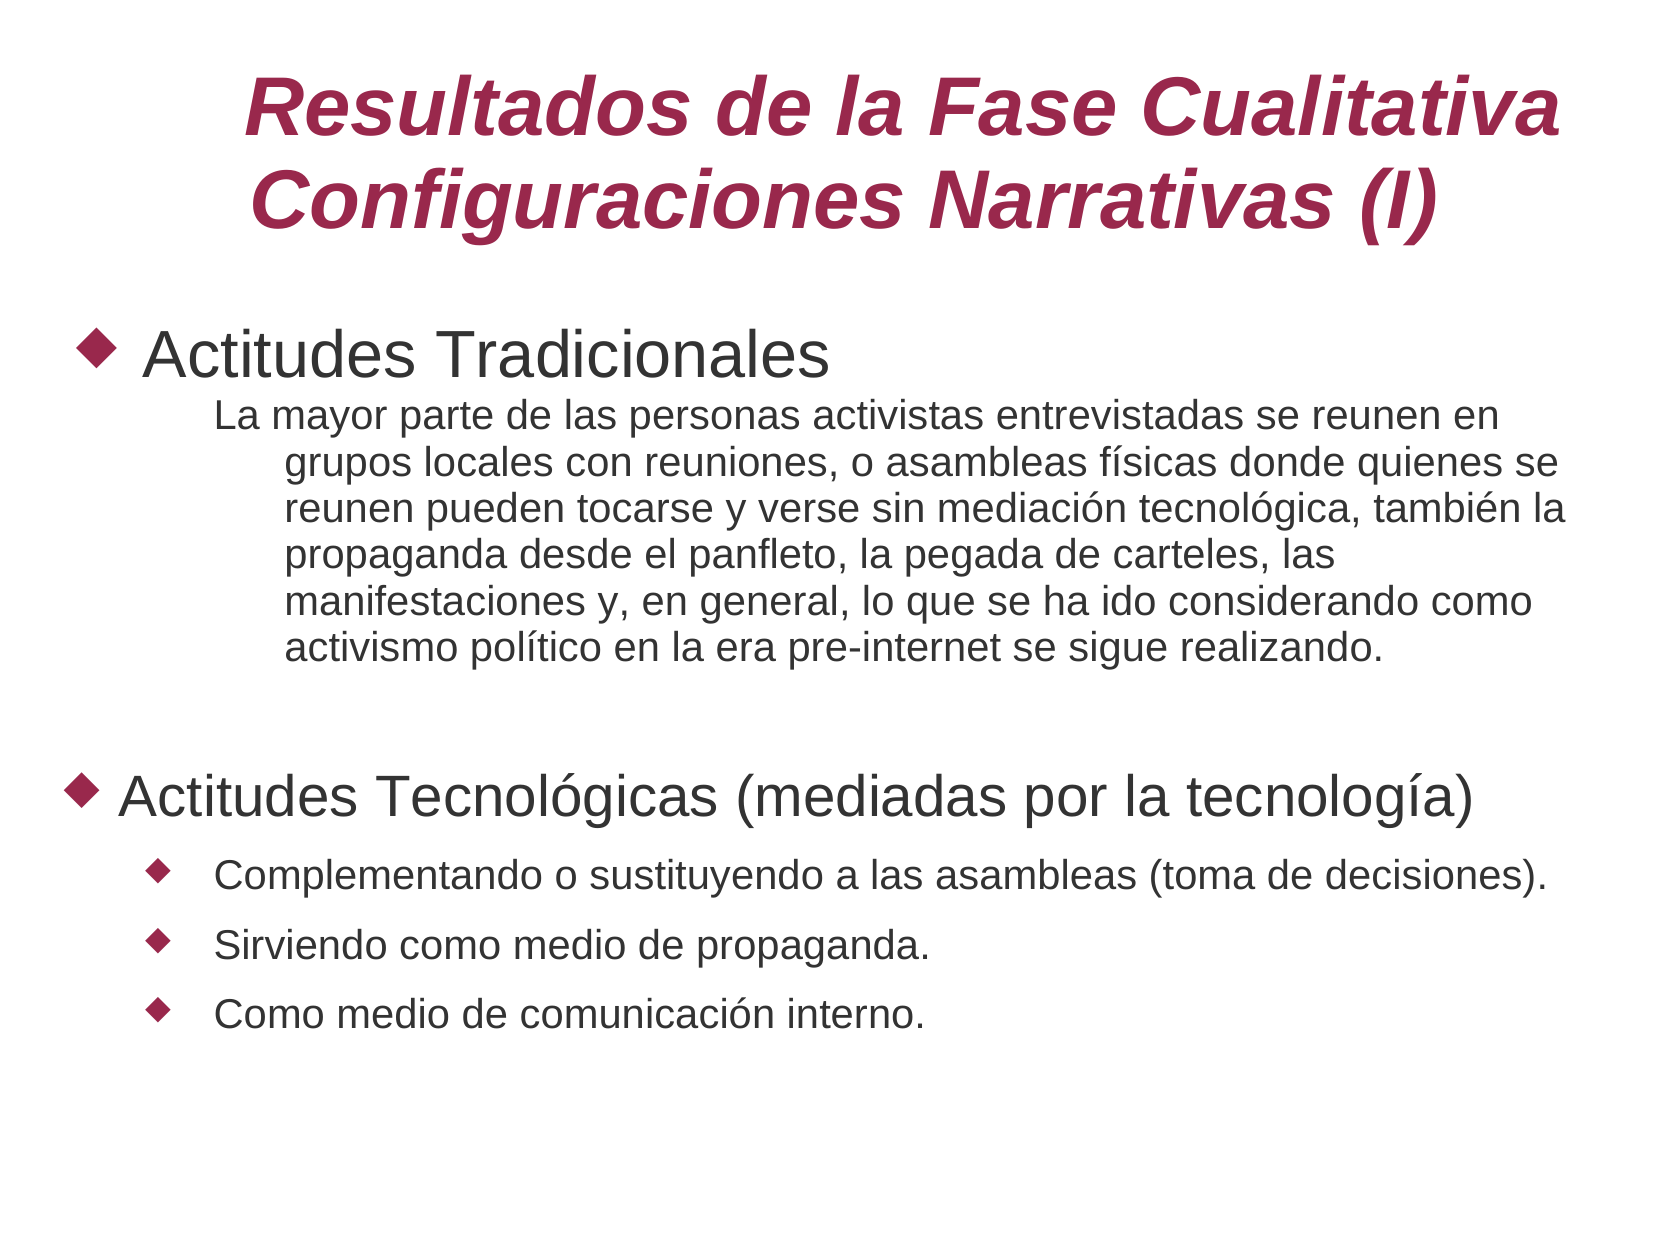

# Resultados de la Fase Cualitativa Configuraciones Narrativas (I)
Actitudes Tradicionales
La mayor parte de las personas activistas entrevistadas se reunen en grupos locales con reuniones, o asambleas físicas donde quienes se reunen pueden tocarse y verse sin mediación tecnológica, también la propaganda desde el panfleto, la pegada de carteles, las manifestaciones y, en general, lo que se ha ido considerando como activismo político en la era pre-internet se sigue realizando.
Actitudes Tecnológicas (mediadas por la tecnología)
Complementando o sustituyendo a las asambleas (toma de decisiones).
Sirviendo como medio de propaganda.
Como medio de comunicación interno.